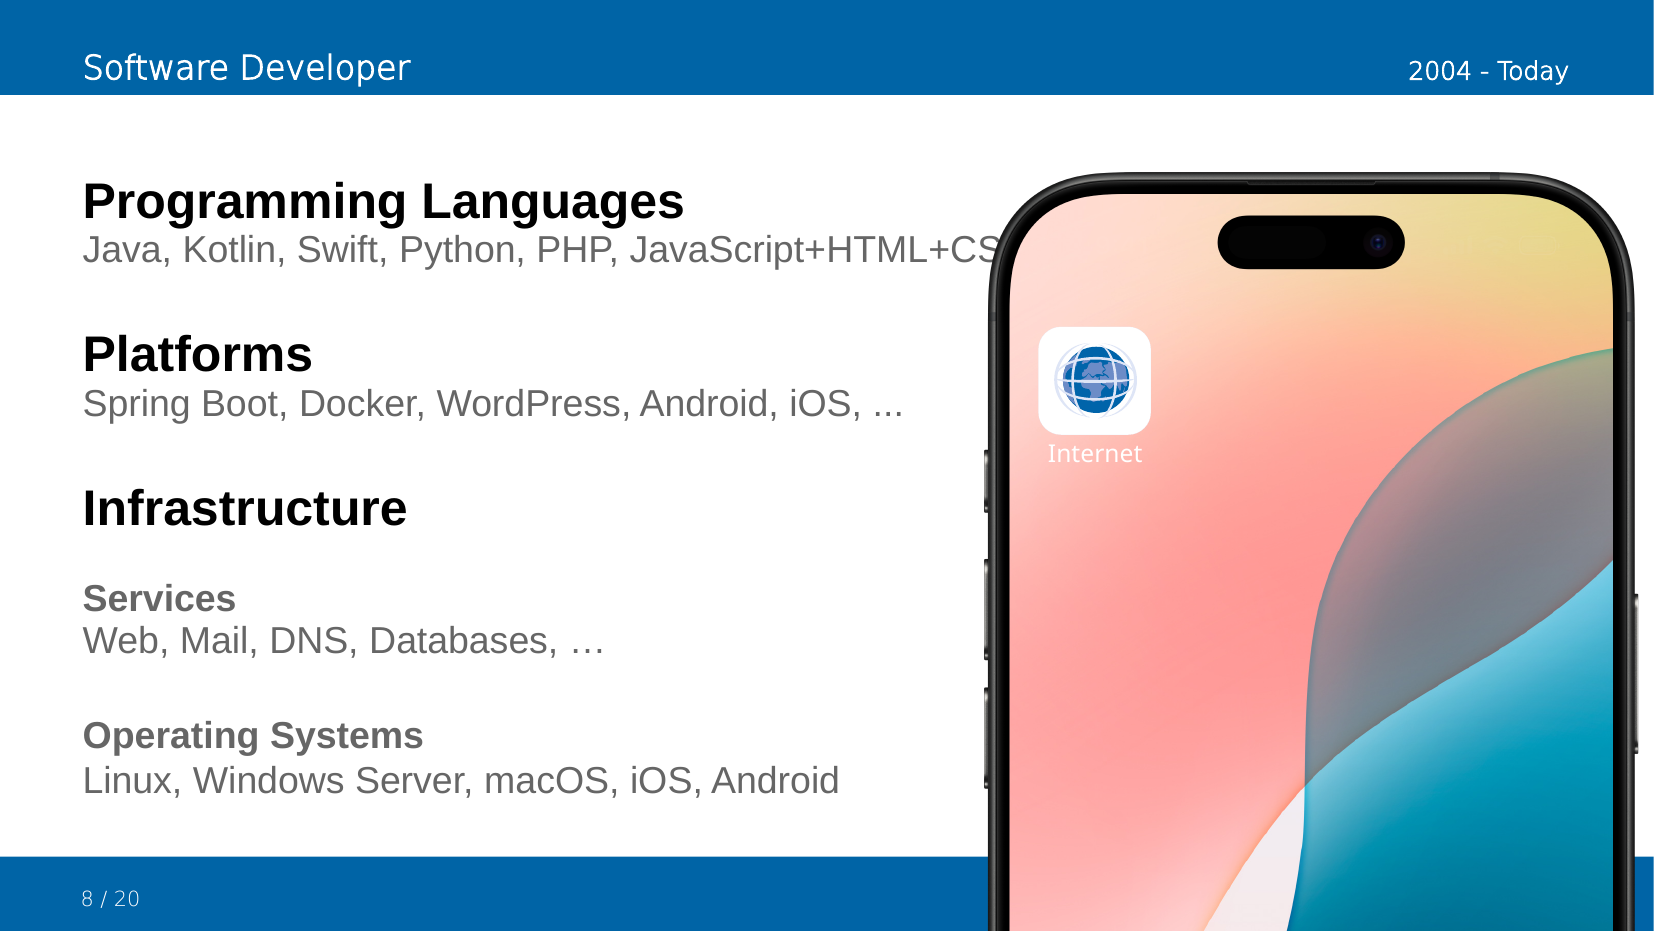

2004 - Today
# Software Developer
Programming Languages
Java, Kotlin, Swift, Python, PHP, JavaScript+HTML+CSS, ...
Platforms
Spring Boot, Docker, WordPress, Android, iOS, ...
Infrastructure
Services
Web, Mail, DNS, Databases, …
Operating Systems
Linux, Windows Server, macOS, iOS, Android
8